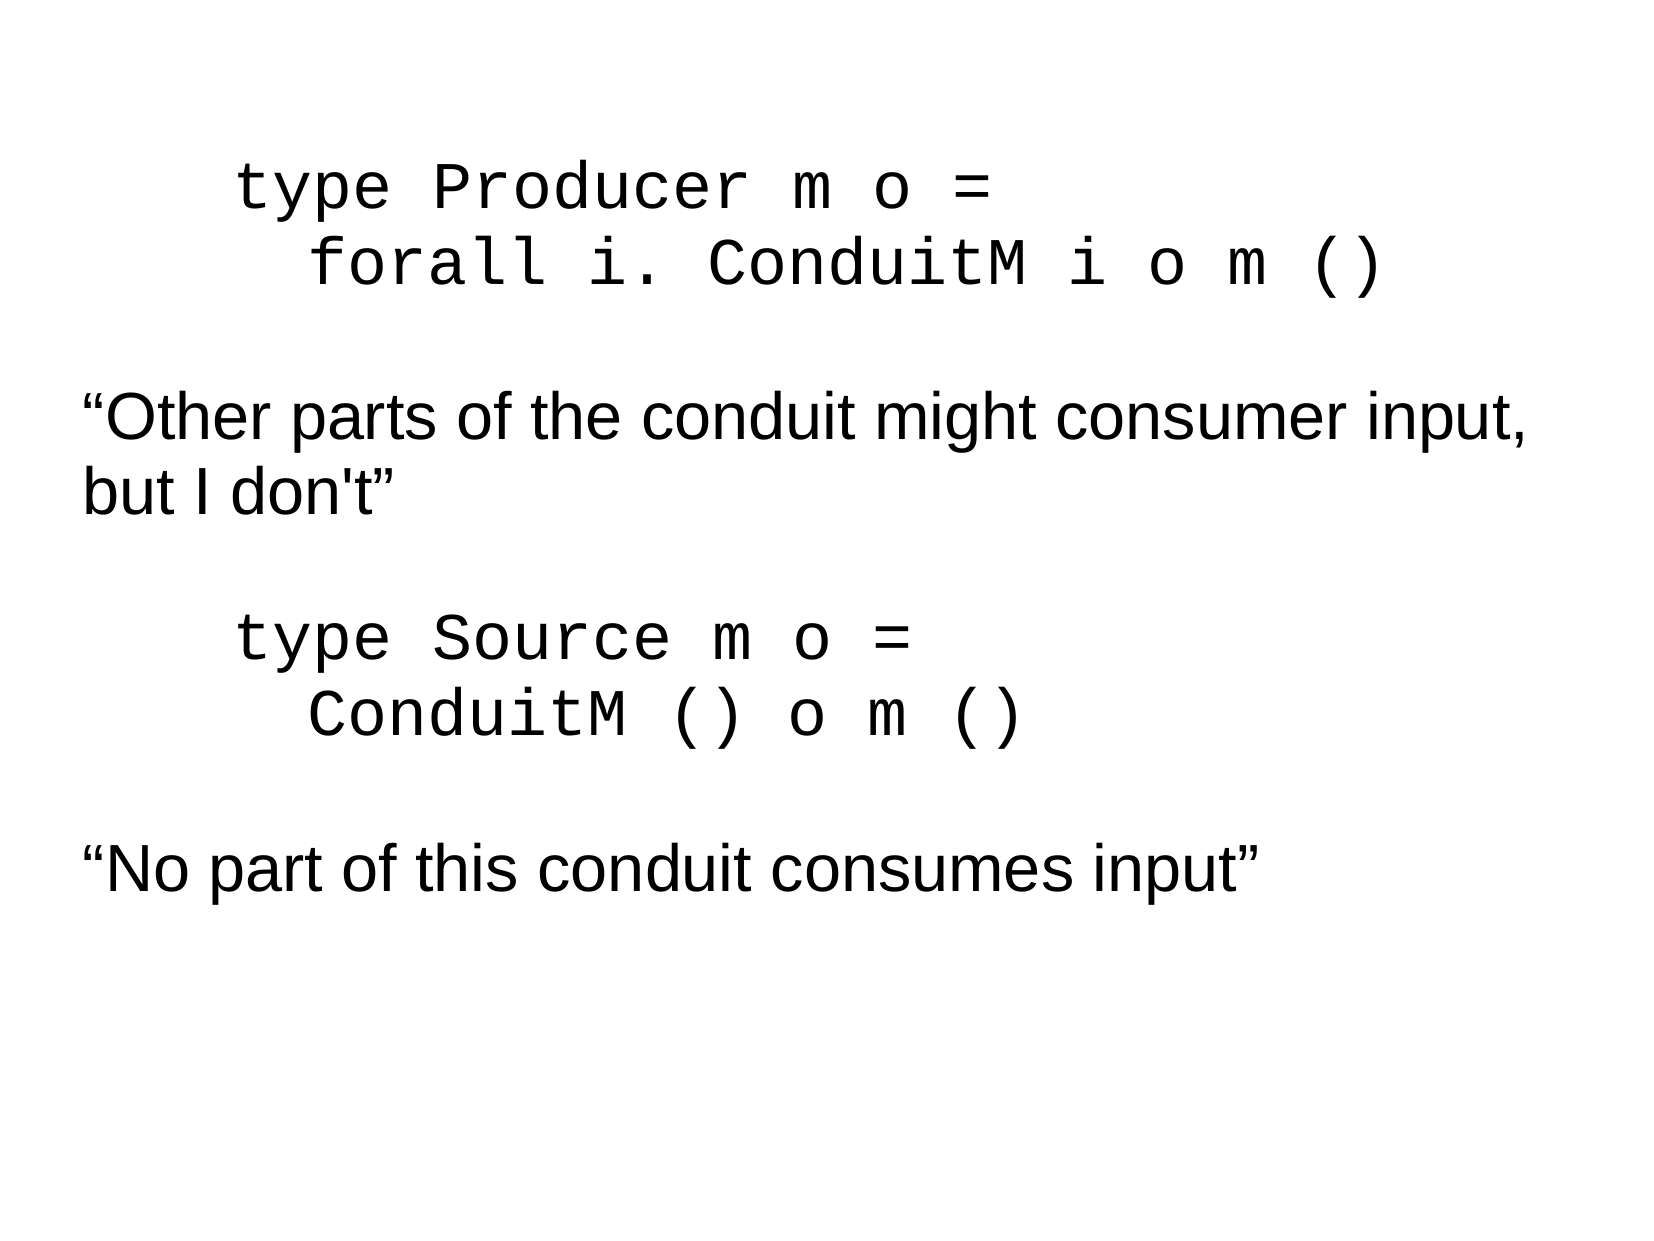

# type Producer m o =
			forall i. ConduitM i o m ()
“Other parts of the conduit might consumer input, but I don't”
		type Source m o =
			ConduitM () o m ()
“No part of this conduit consumes input”